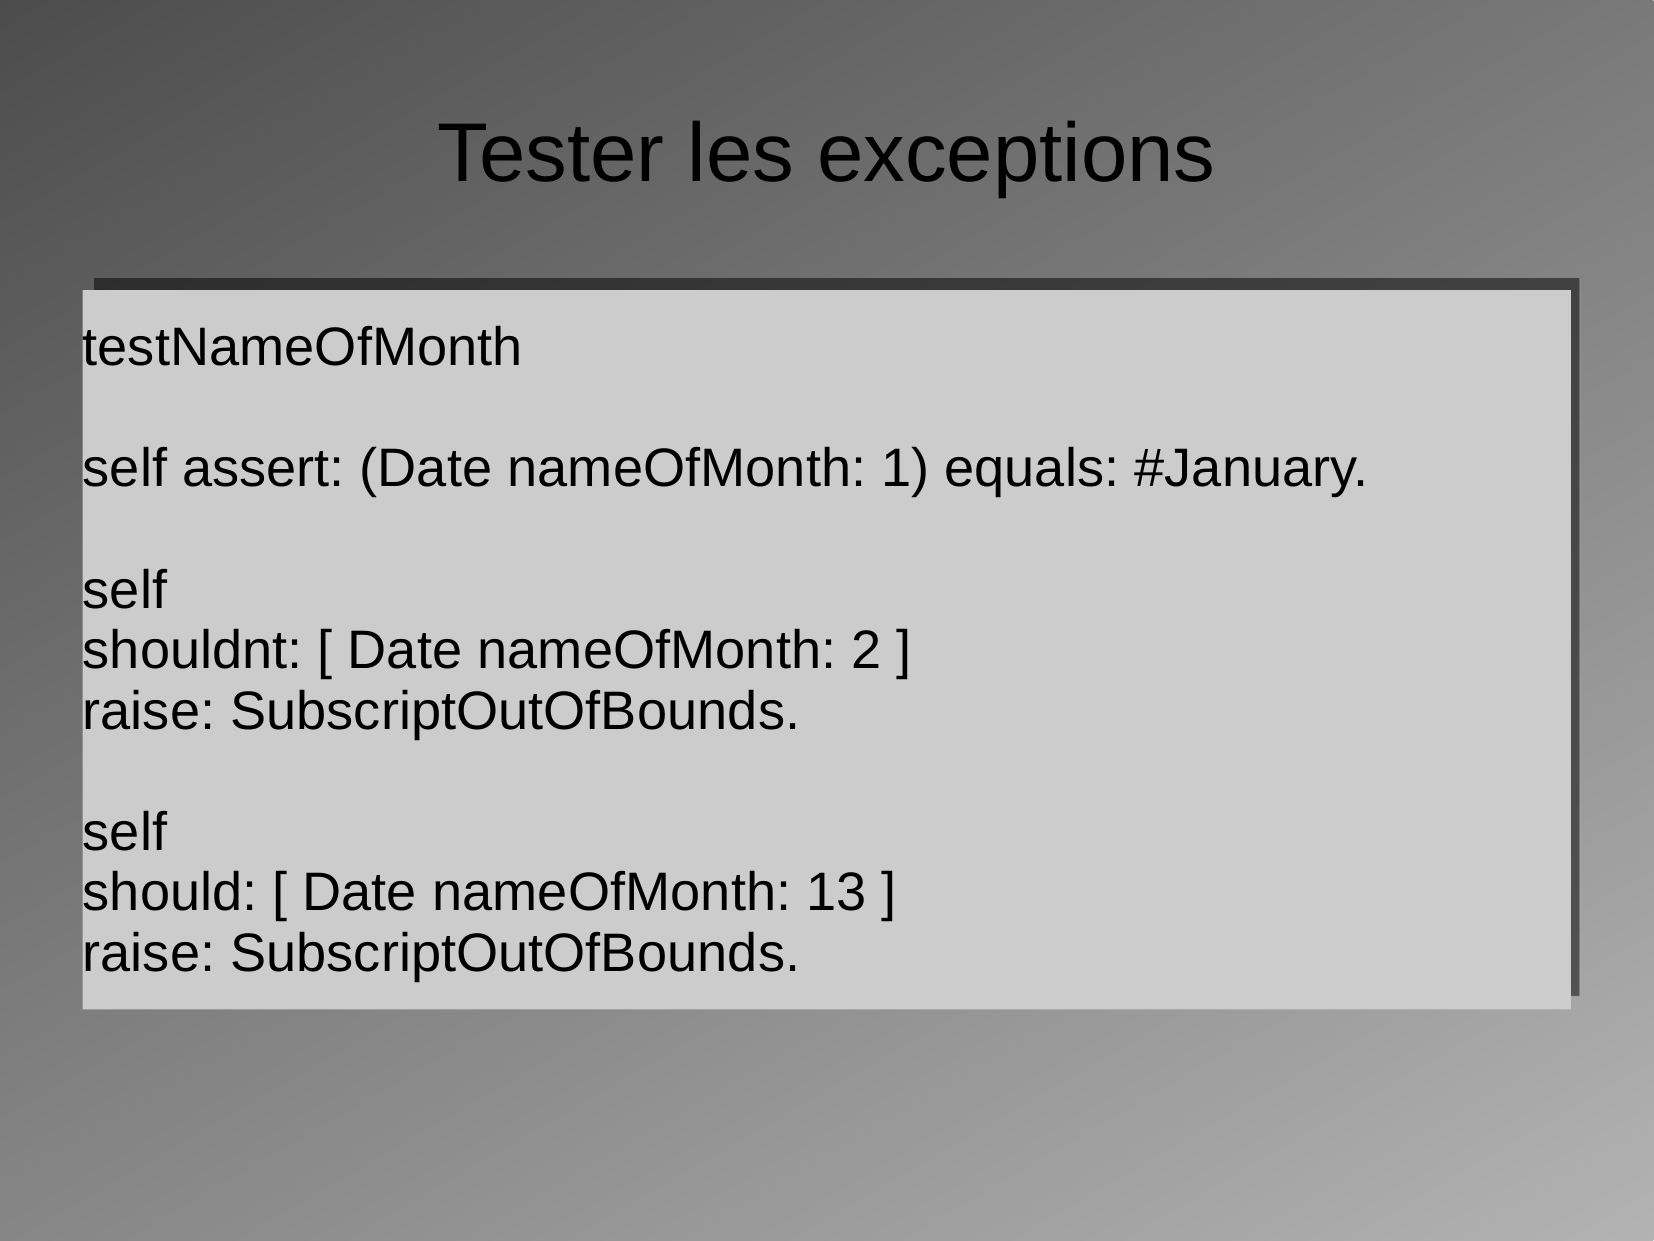

# Tester les exceptions
testNameOfMonth
self assert: (Date nameOfMonth: 1) equals: #January.
self
shouldnt: [ Date nameOfMonth: 2 ]
raise: SubscriptOutOfBounds.
self
should: [ Date nameOfMonth: 13 ]
raise: SubscriptOutOfBounds.